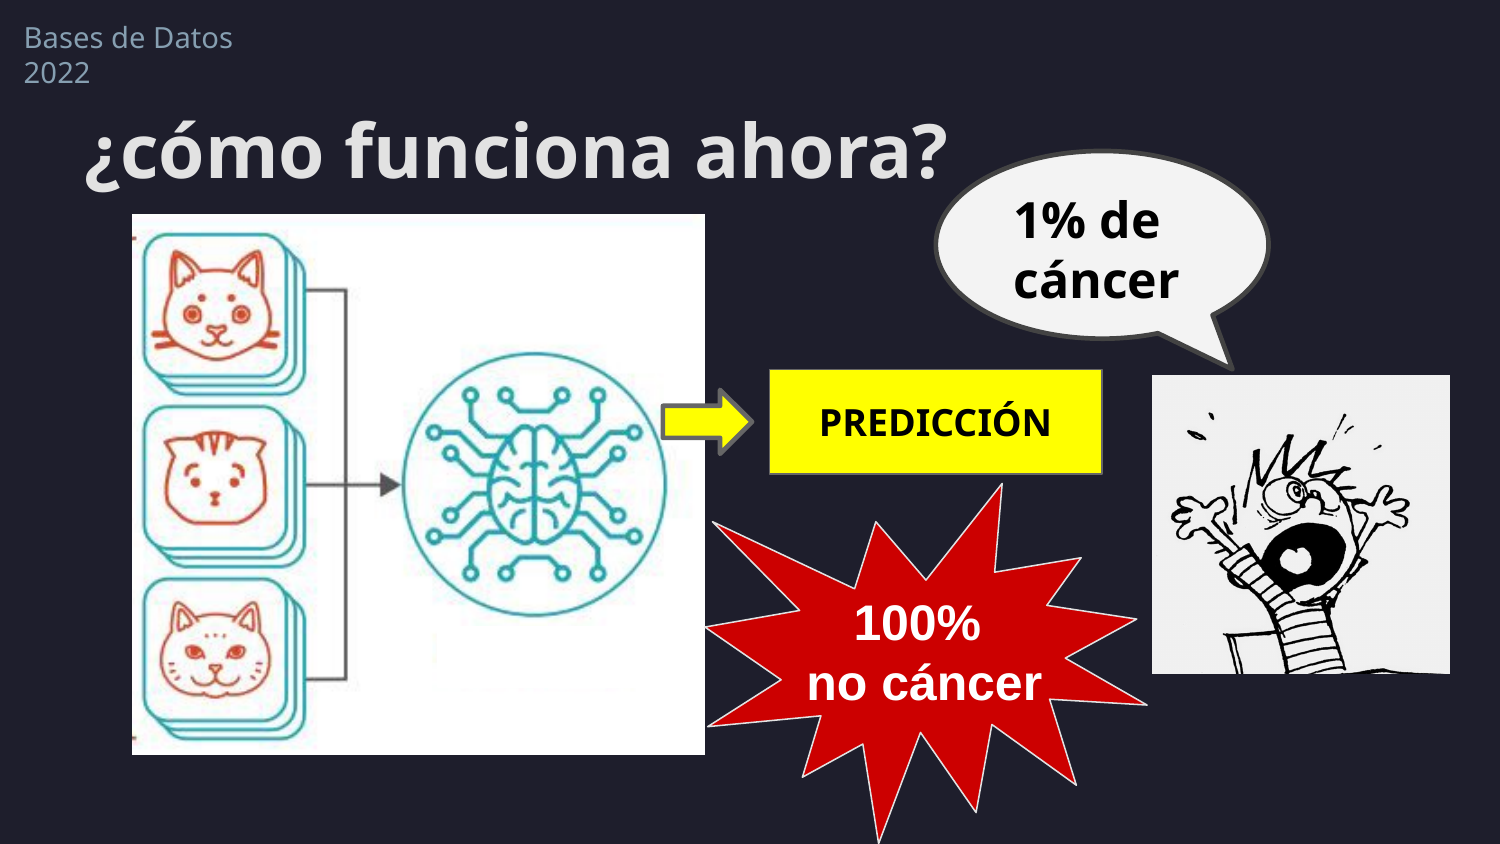

# ¿cómo funciona ahora?
1% de cáncer
PREDICCIÓN
100%
no cáncer